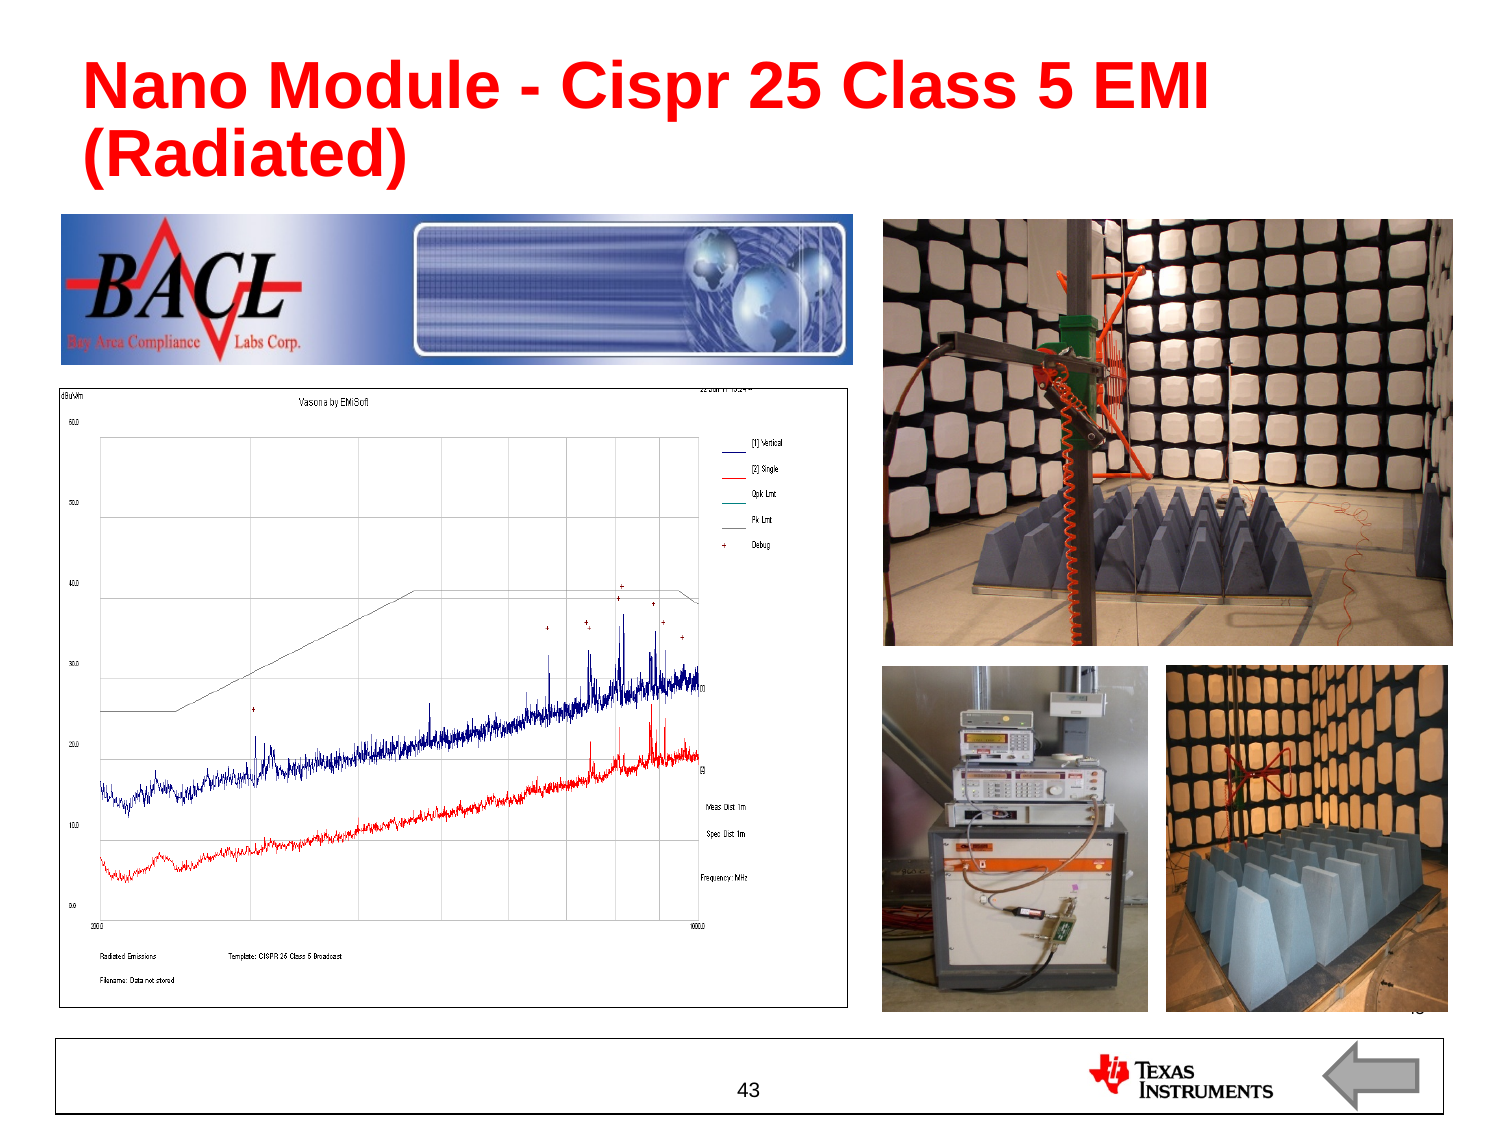

# Nano Module - Cispr 25 Class 5 EMI (Radiated)